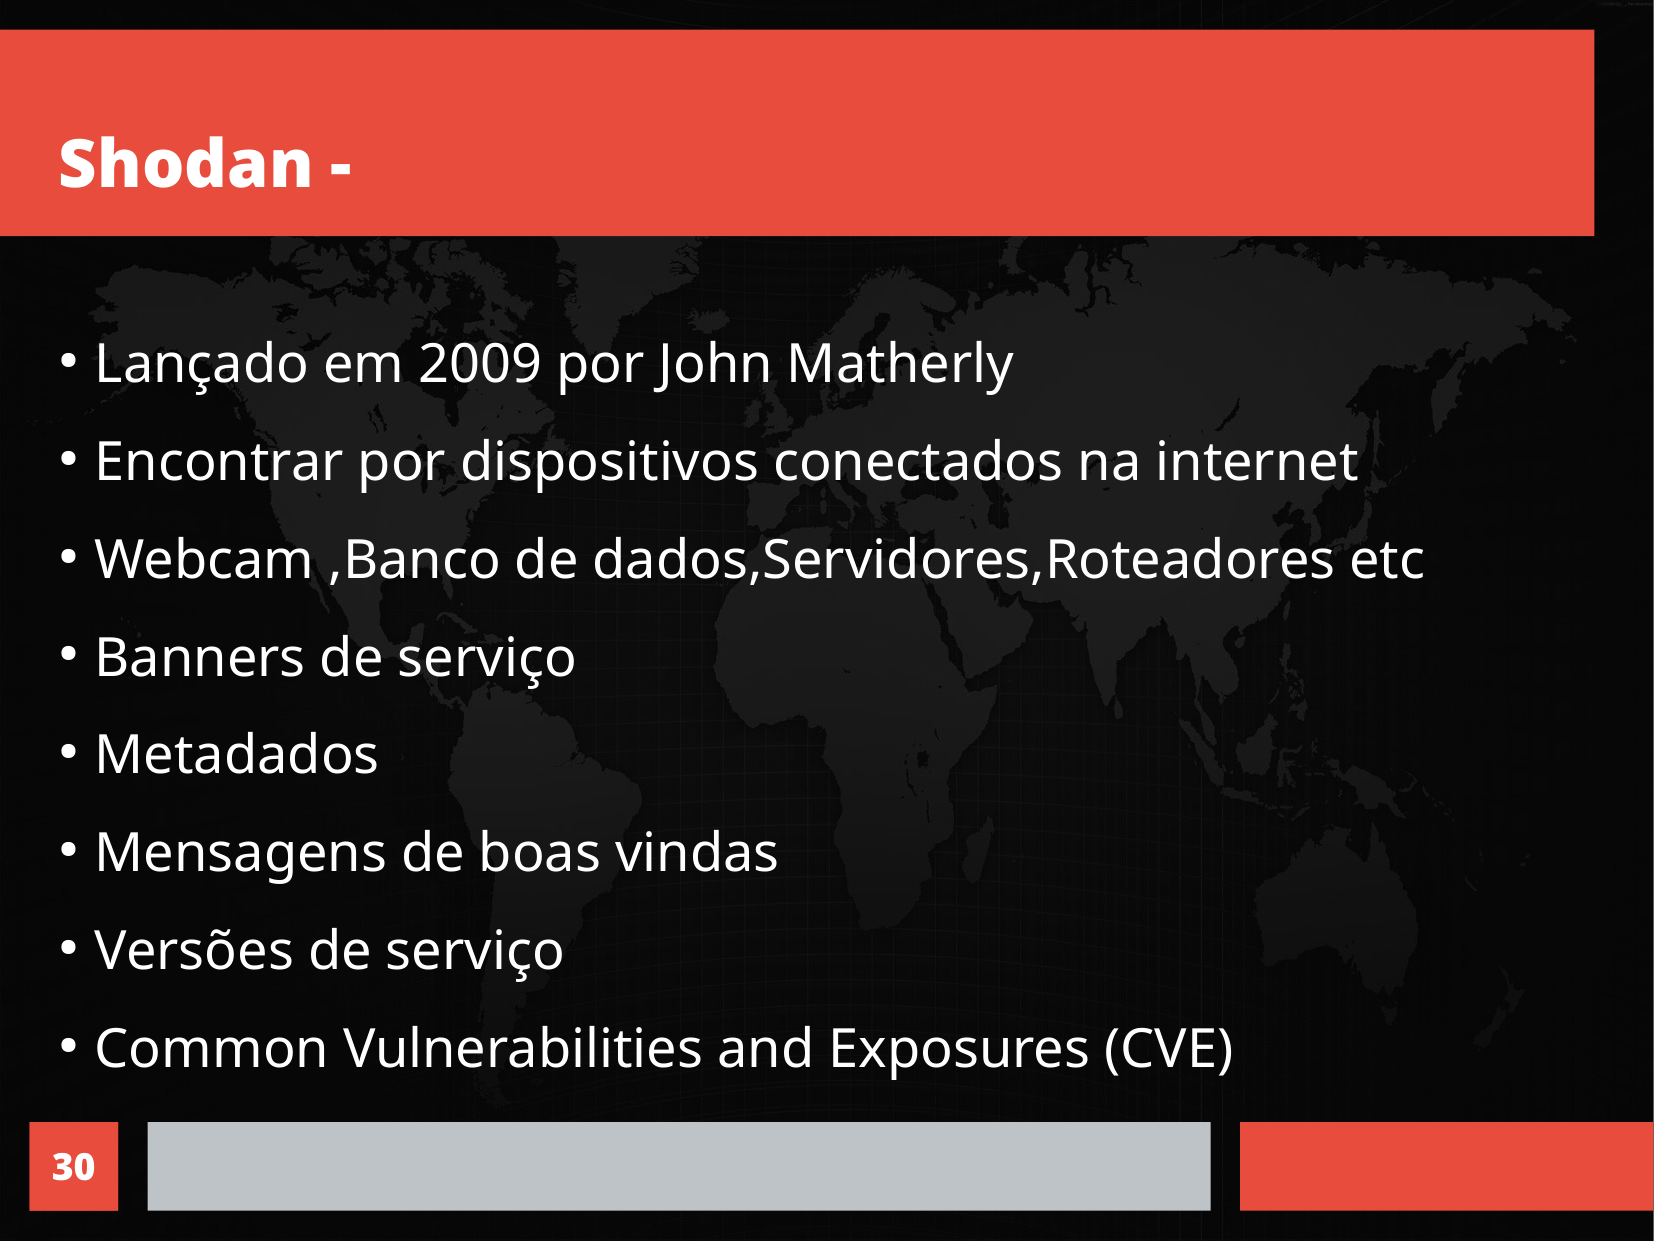

# Shodan -
Lançado em 2009 por John Matherly
Encontrar por dispositivos conectados na internet
Webcam ,Banco de dados,Servidores,Roteadores etc
Banners de serviço
Metadados
Mensagens de boas vindas
Versões de serviço
Common Vulnerabilities and Exposures (CVE)
30